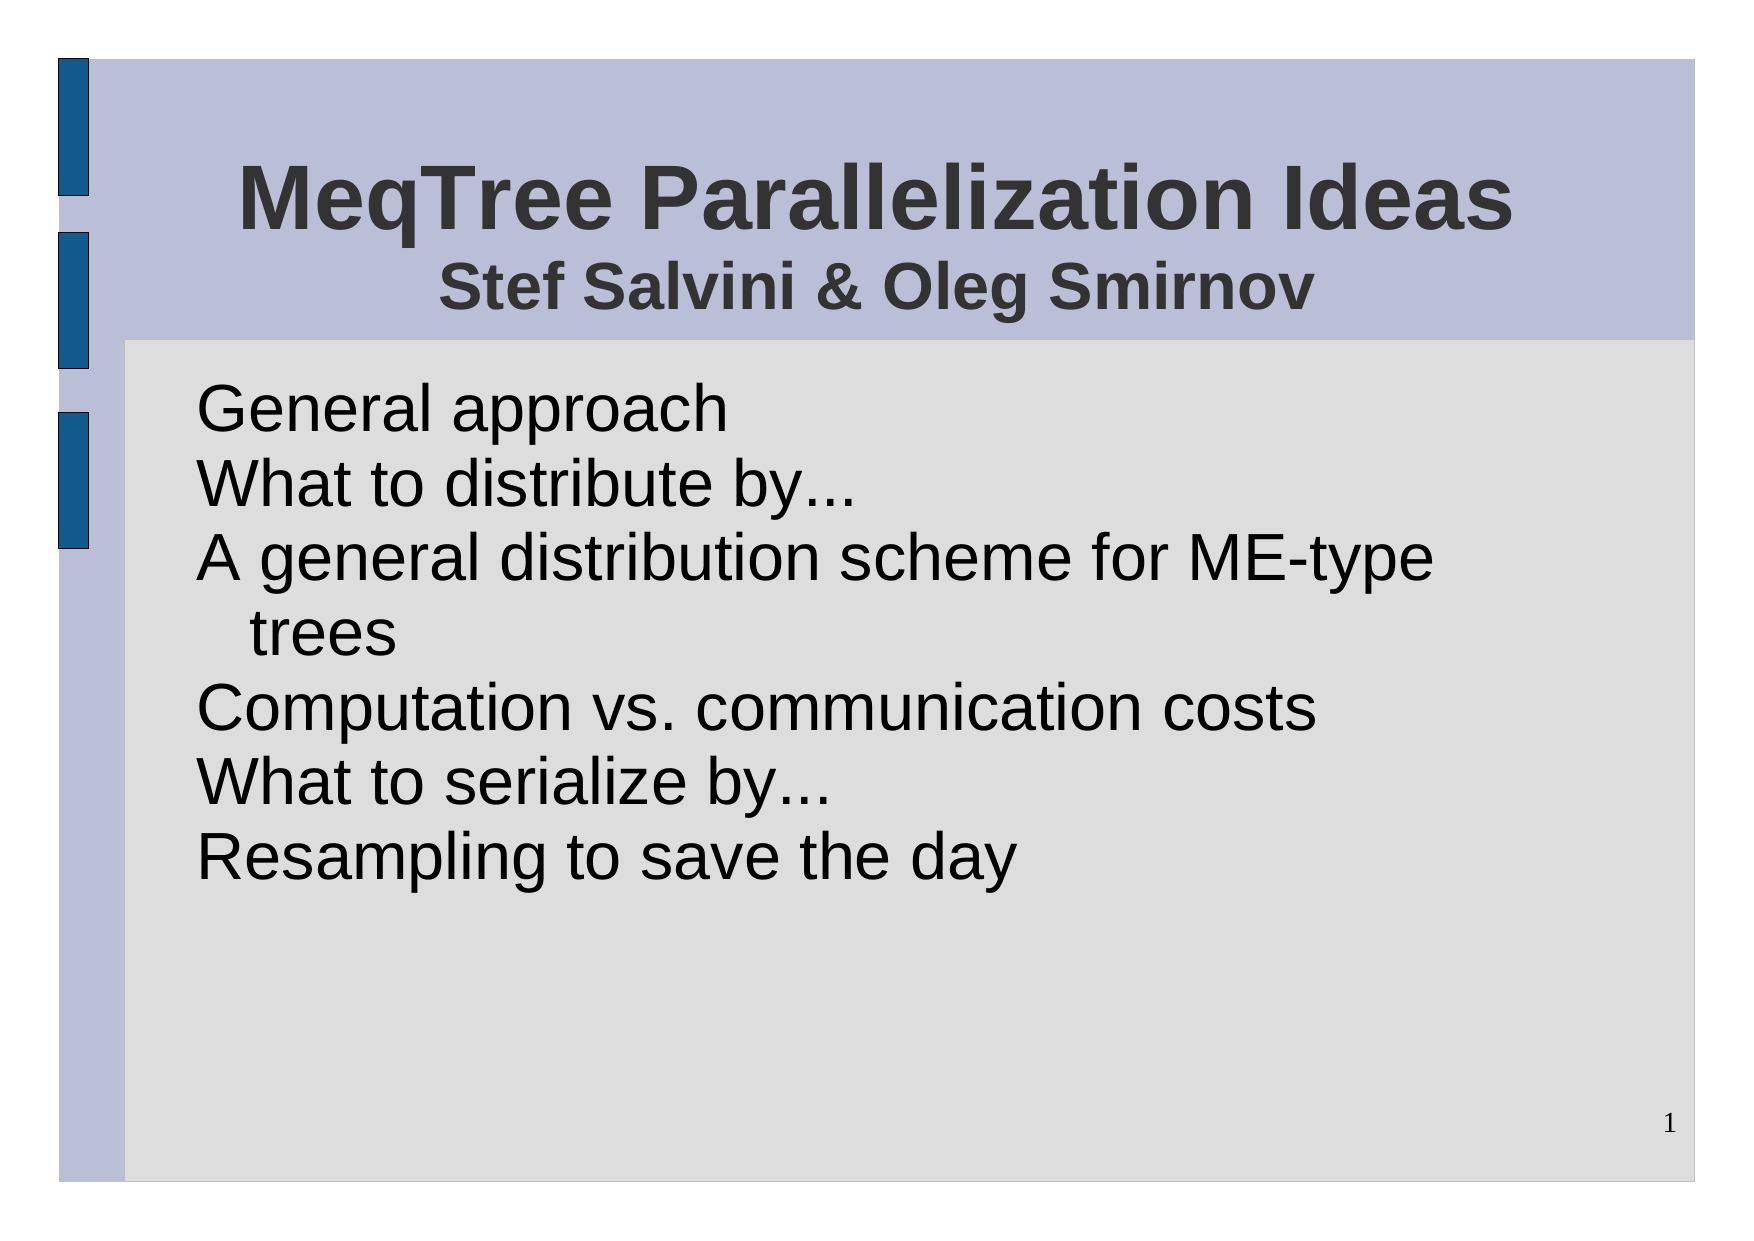

# MeqTree Parallelization Ideas Stef Salvini & Oleg Smirnov
General approach
What to distribute by...
A general distribution scheme for ME-type trees
Computation vs. communication costs
What to serialize by...
Resampling to save the day
1